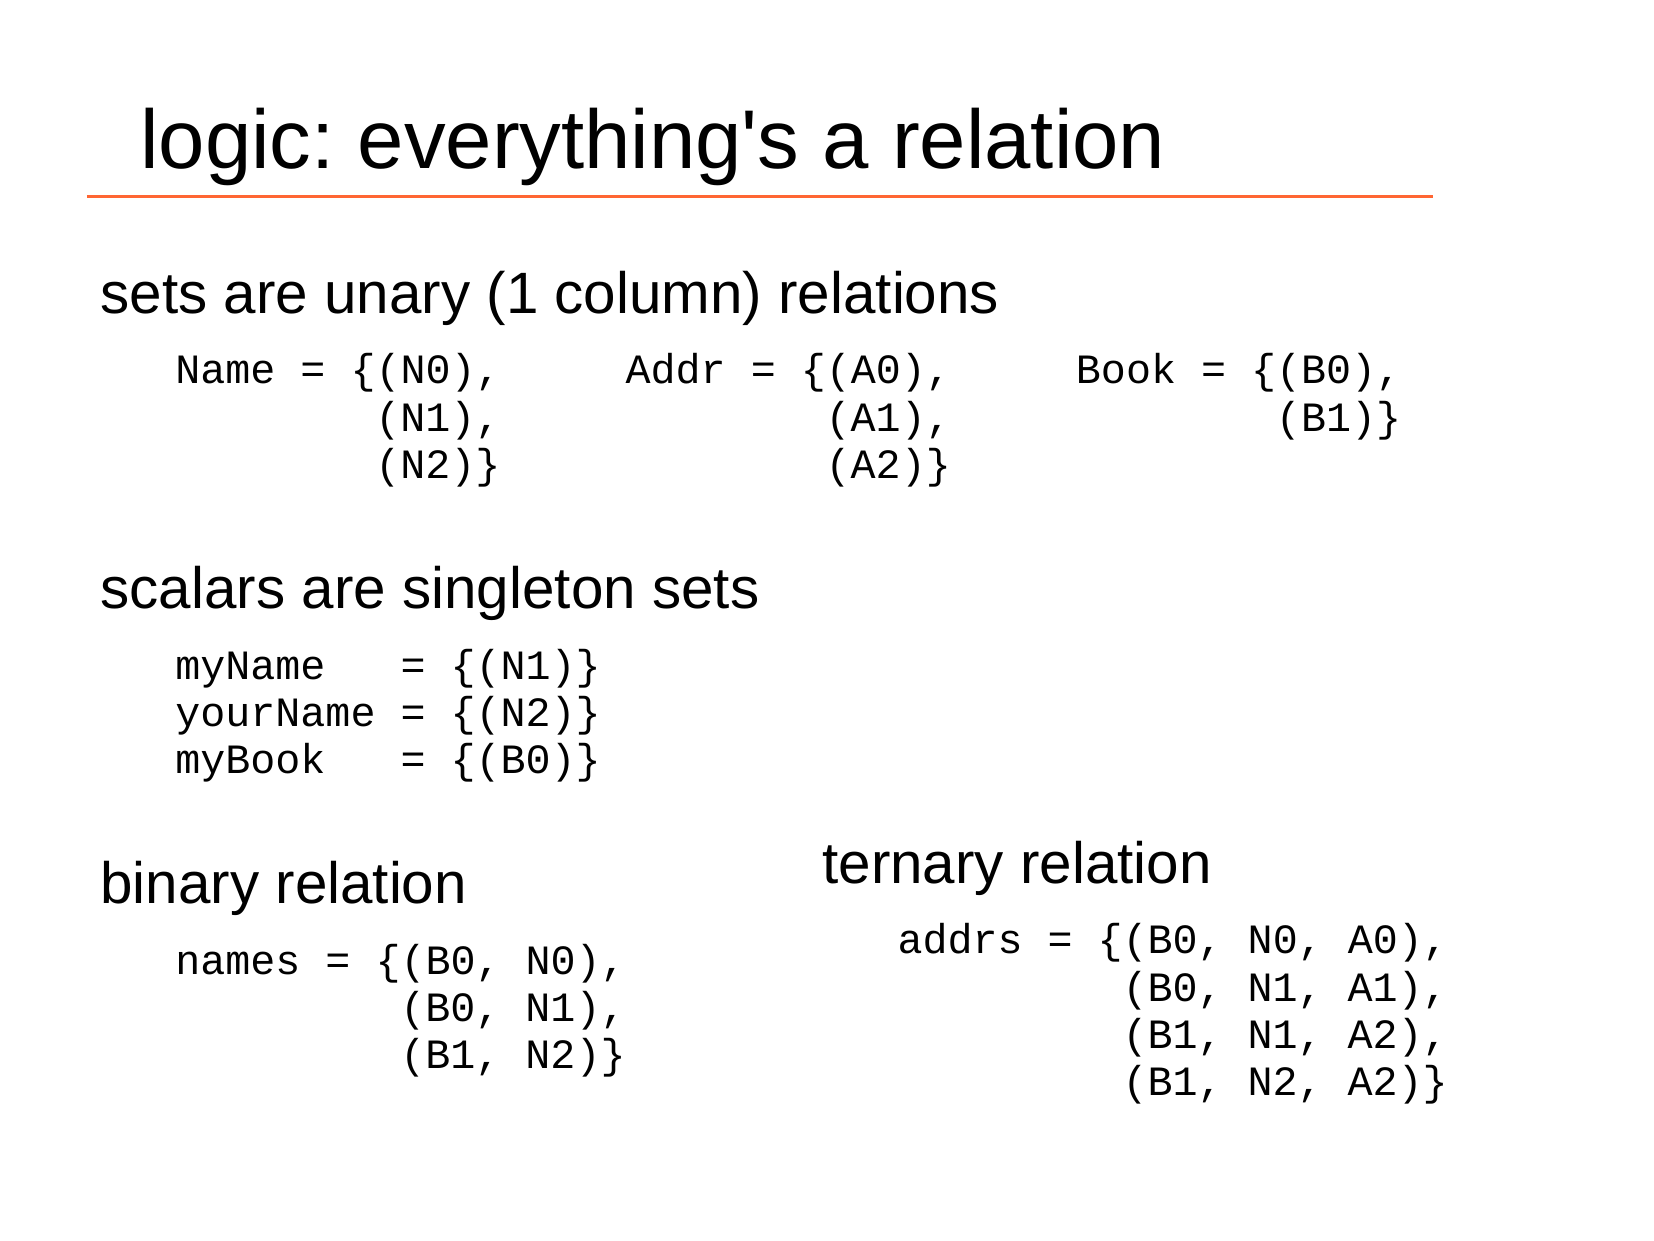

# logic: everything's a relation
sets are unary (1 column) relations
 Name = {(N0), Addr = {(A0), Book = {(B0),
 (N1), (A1), (B1)}
 (N2)} (A2)}
scalars are singleton sets
 myName = {(N1)}
 yourName = {(N2)}
 myBook = {(B0)}
binary relation
 names = {(B0, N0),
 (B0, N1),
 (B1, N2)}
ternary relation
 addrs = {(B0, N0, A0),
 (B0, N1, A1),
 (B1, N1, A2),
 (B1, N2, A2)}